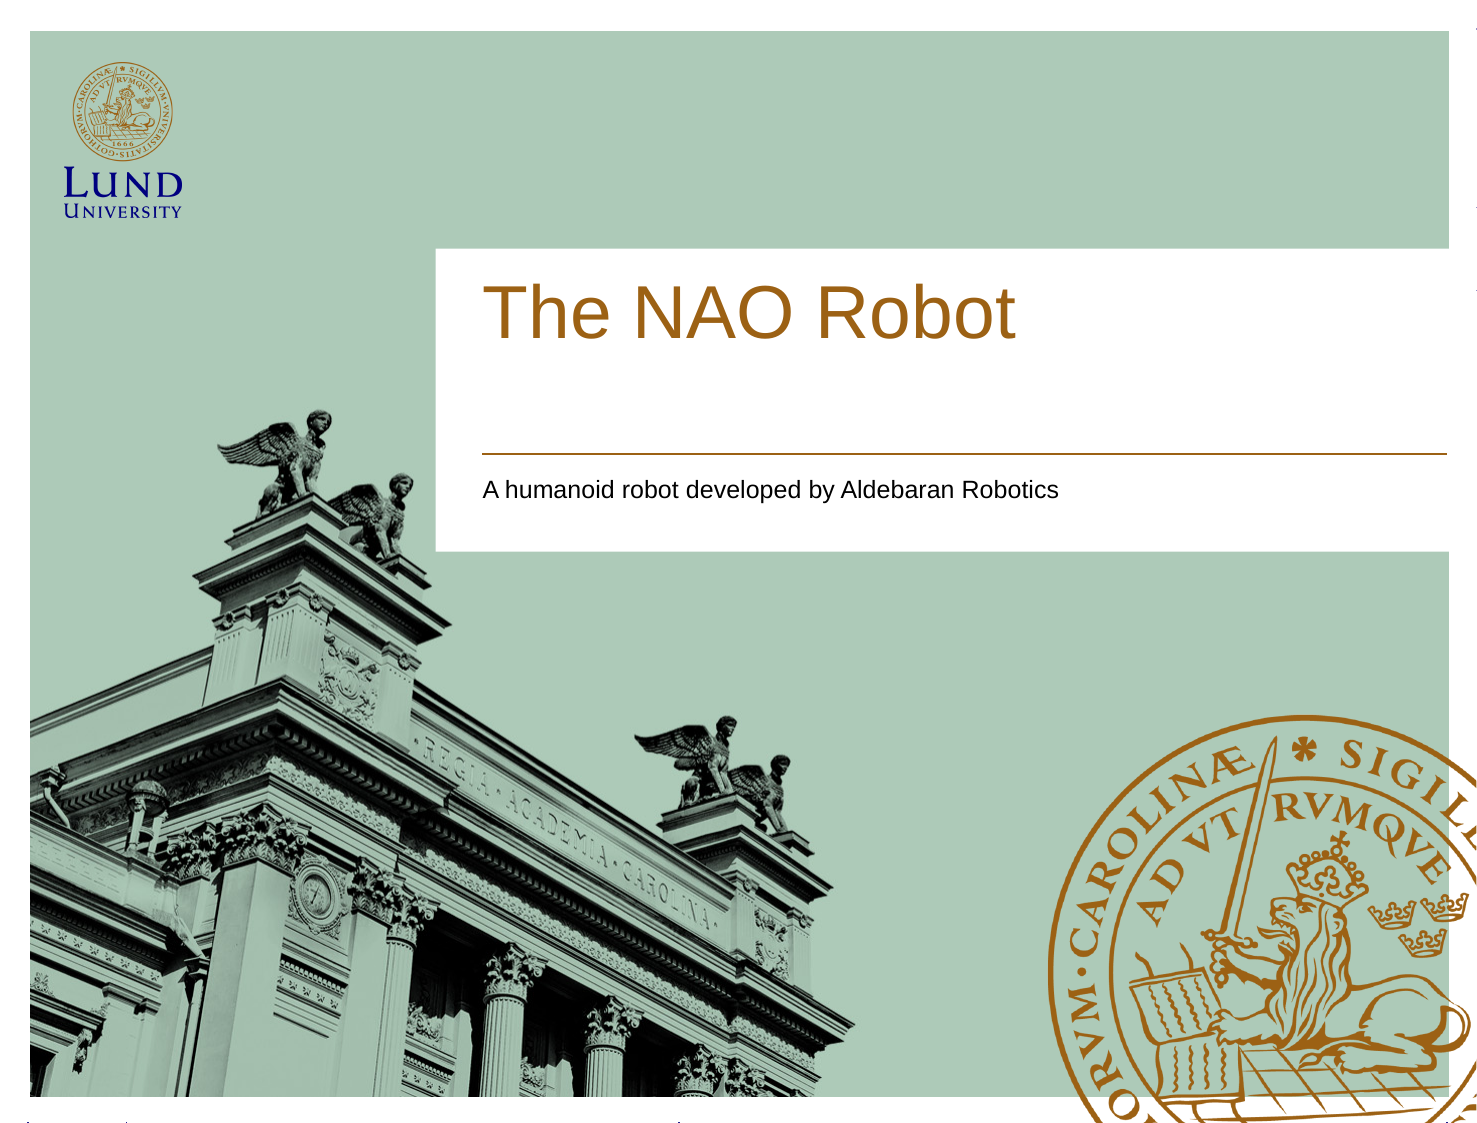

# The NAO Robot
A humanoid robot developed by Aldebaran Robotics